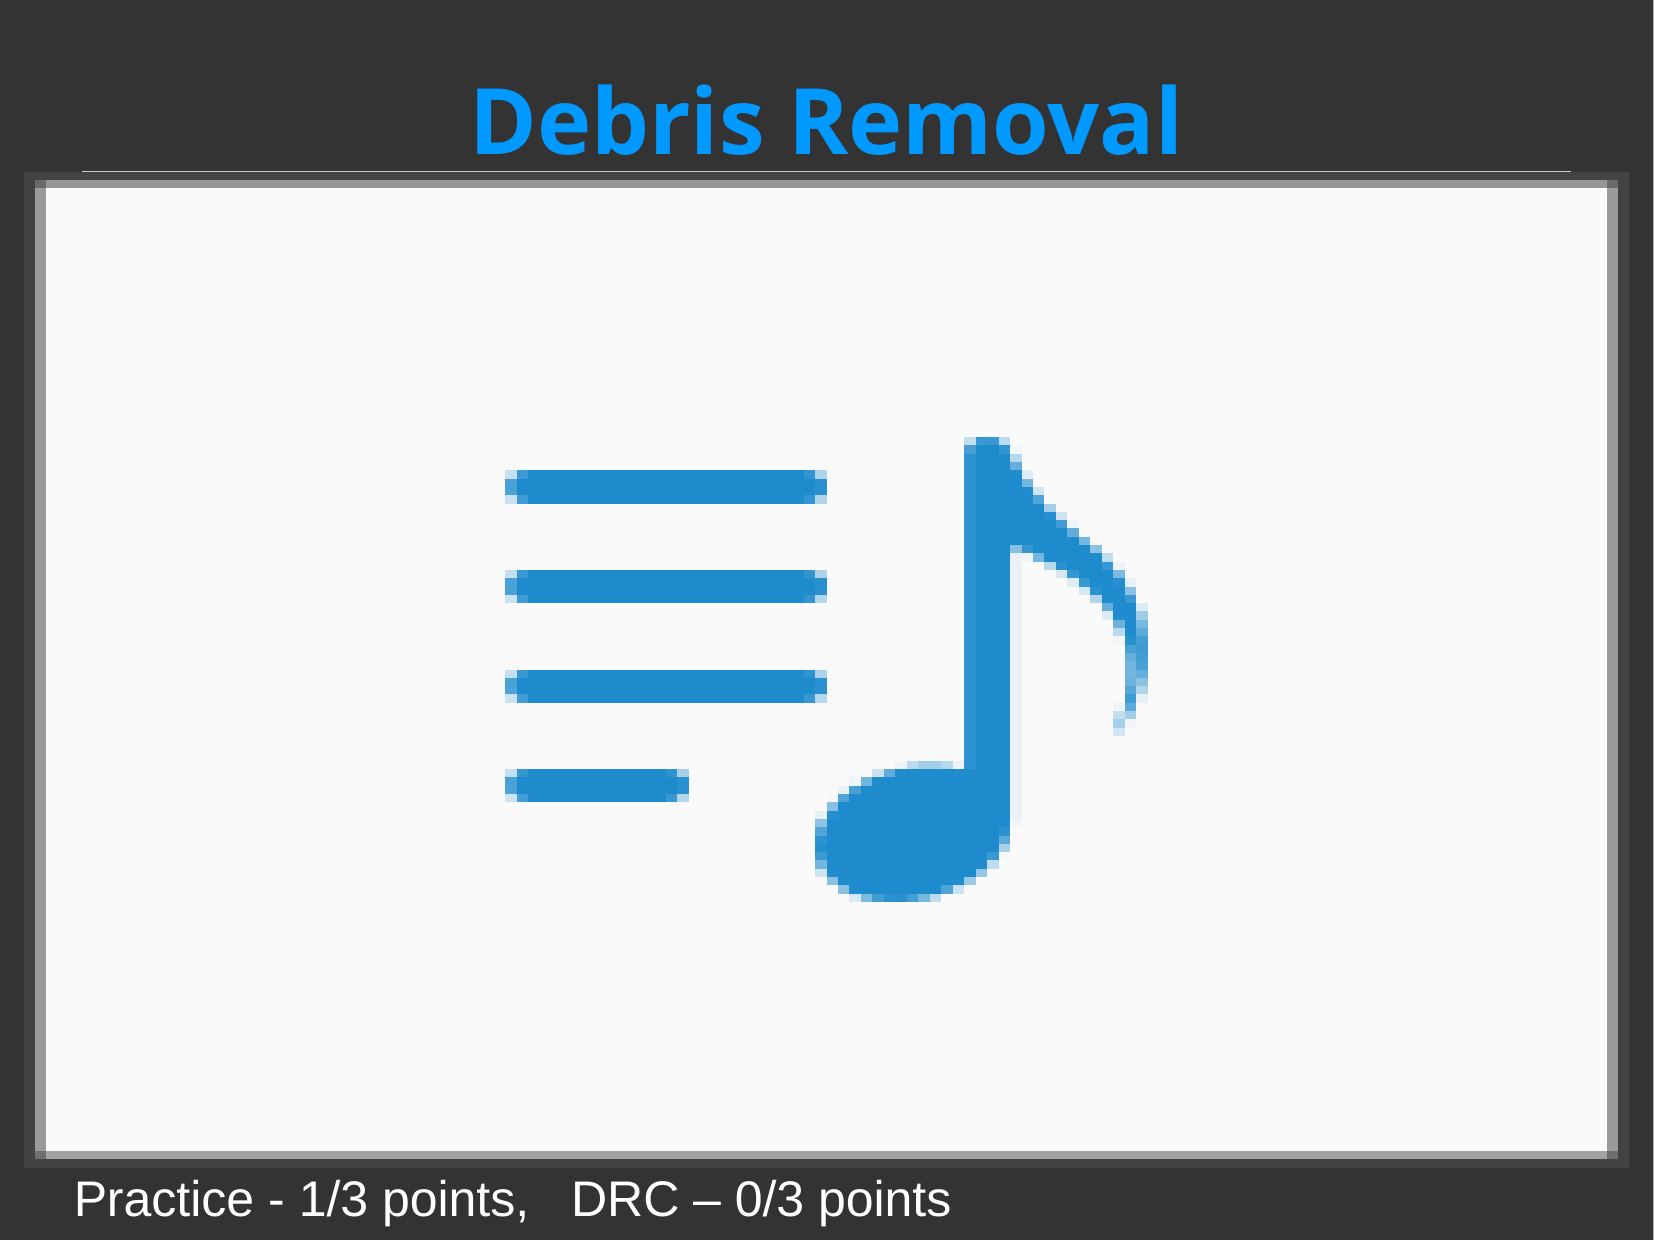

# Debris Removal
Practice - 1/3 points, DRC – 0/3 points